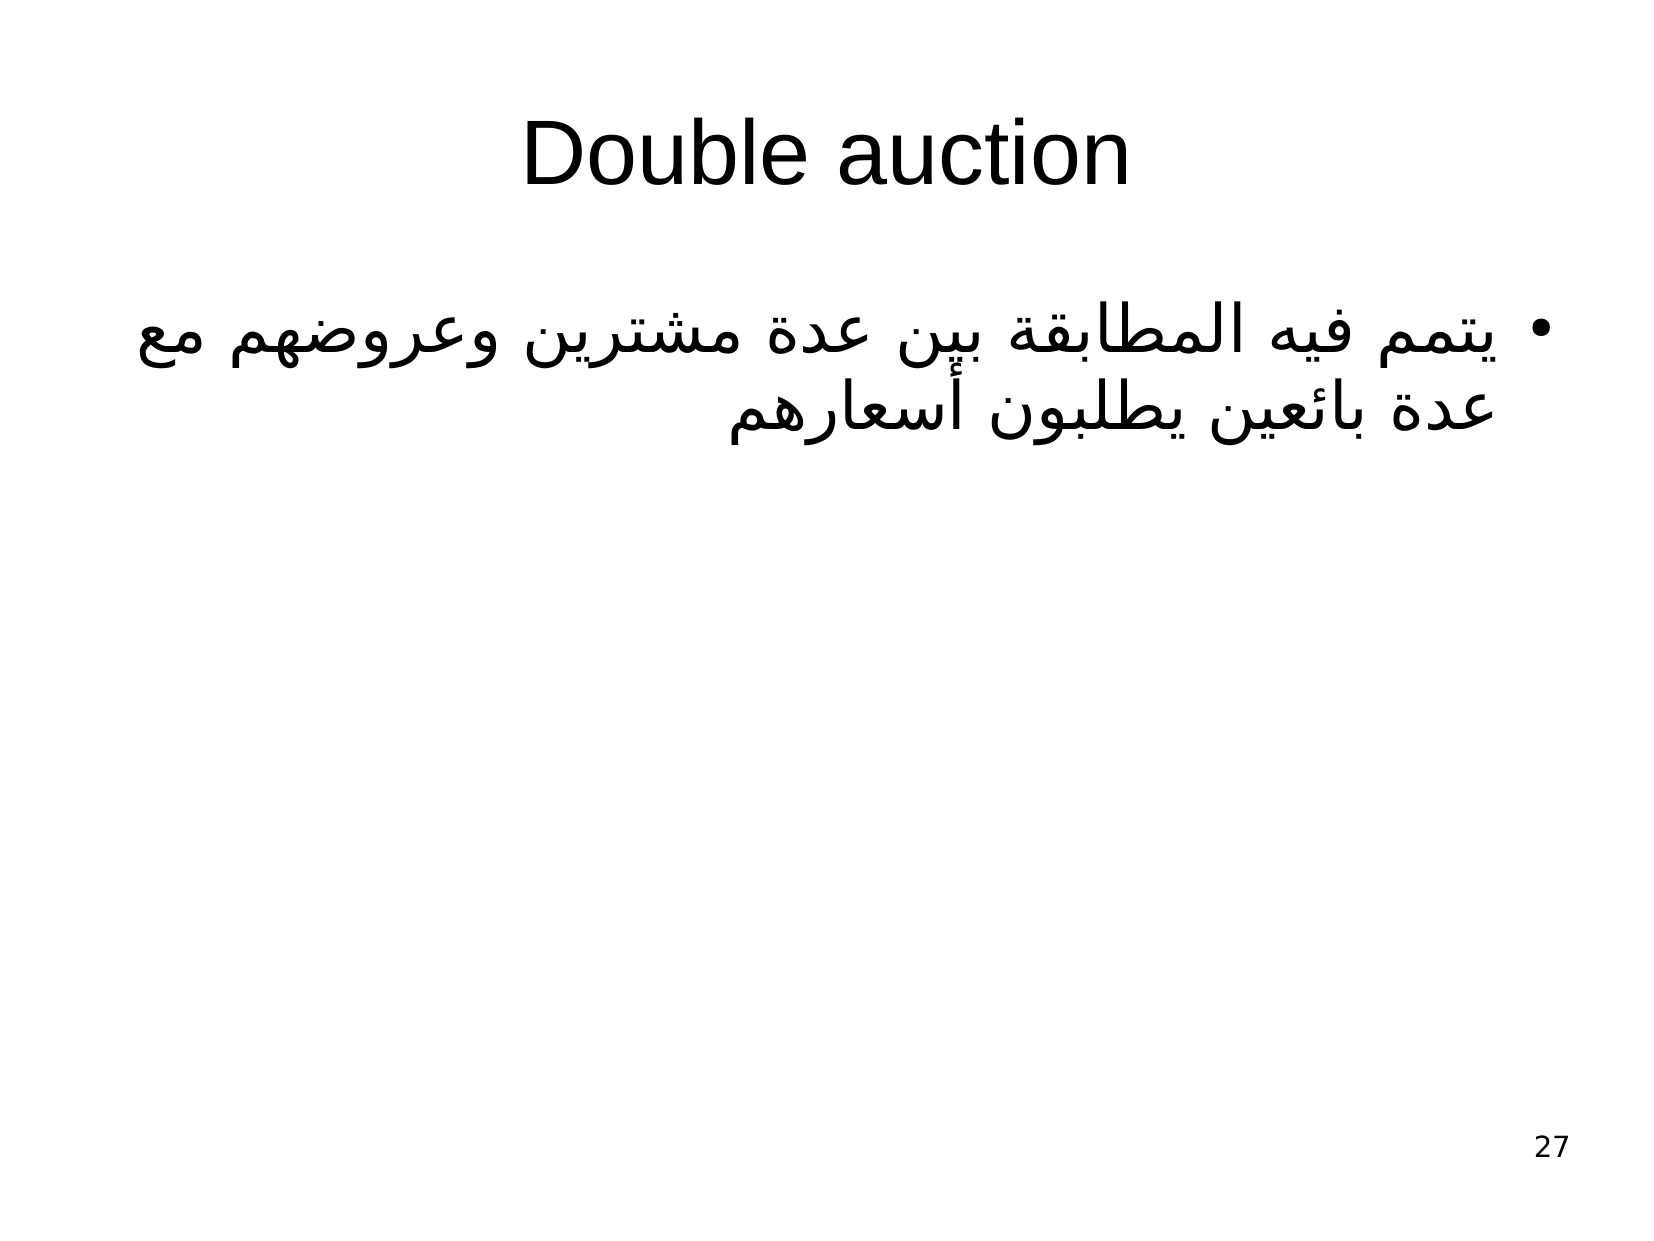

# Double auction
يتمم فيه المطابقة بين عدة مشترين وعروضهم مع عدة بائعين يطلبون أسعارهم
27